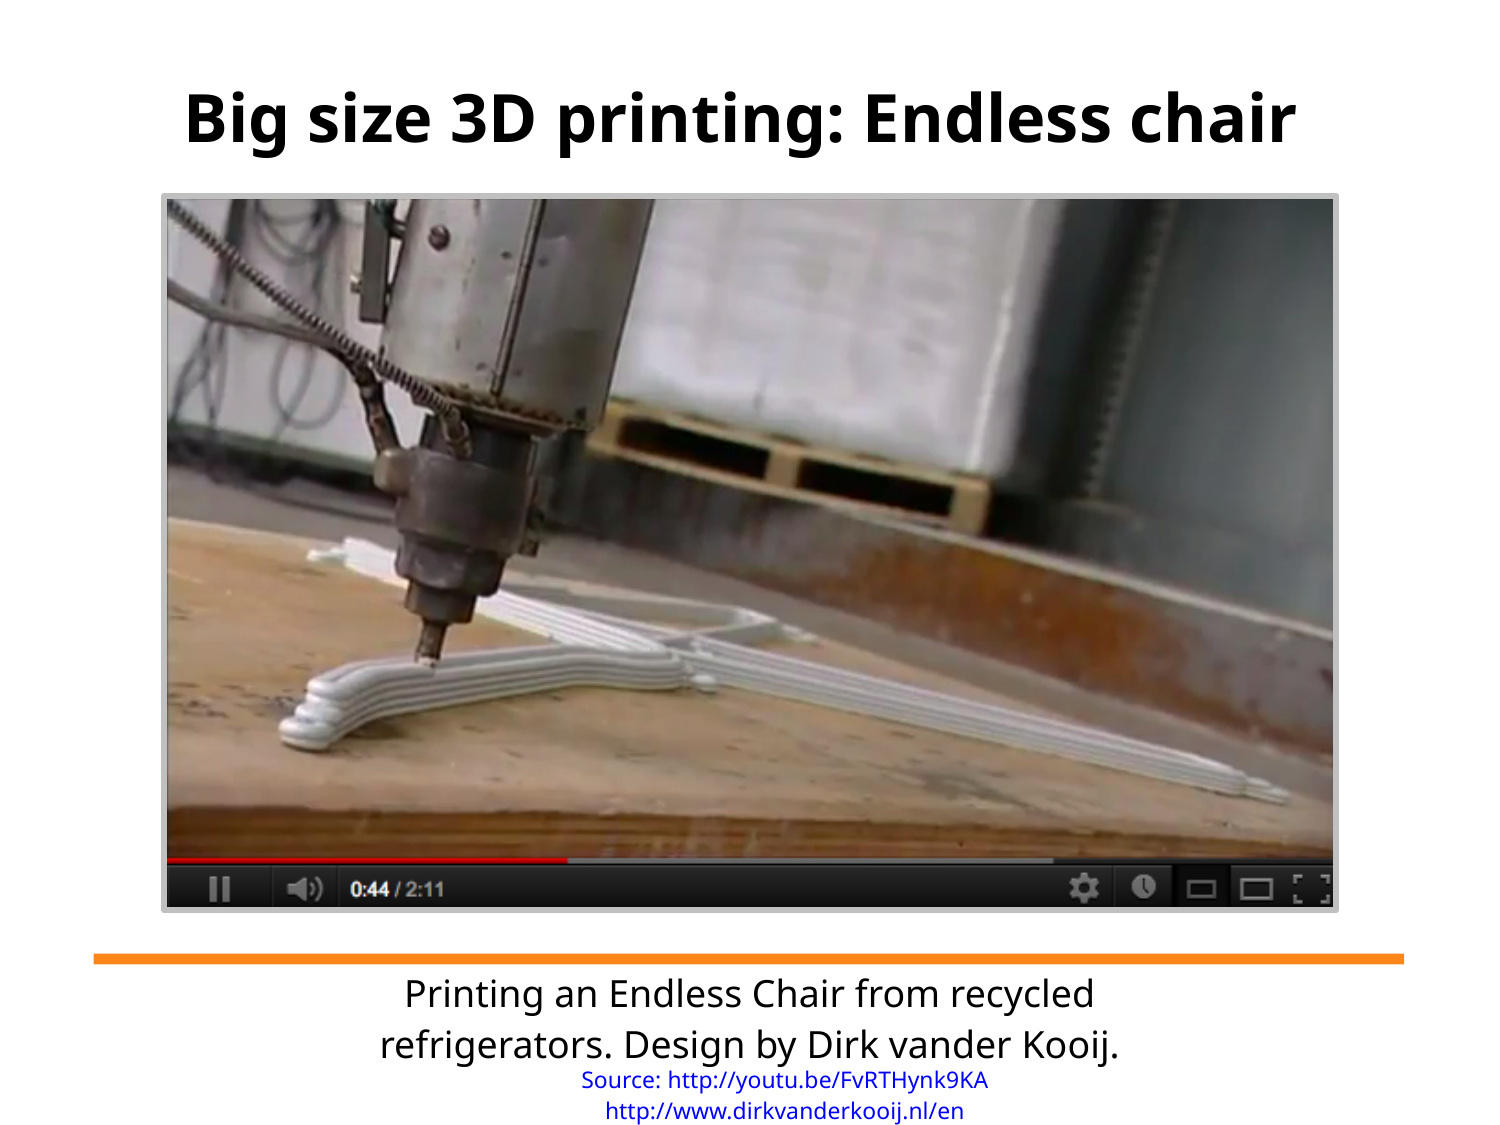

# Big size 3D printing: Endless chair
Printing an Endless Chair from recycled refrigerators. Design by Dirk vander Kooij.
Source: http://youtu.be/FvRTHynk9KA
http://www.dirkvanderkooij.nl/en